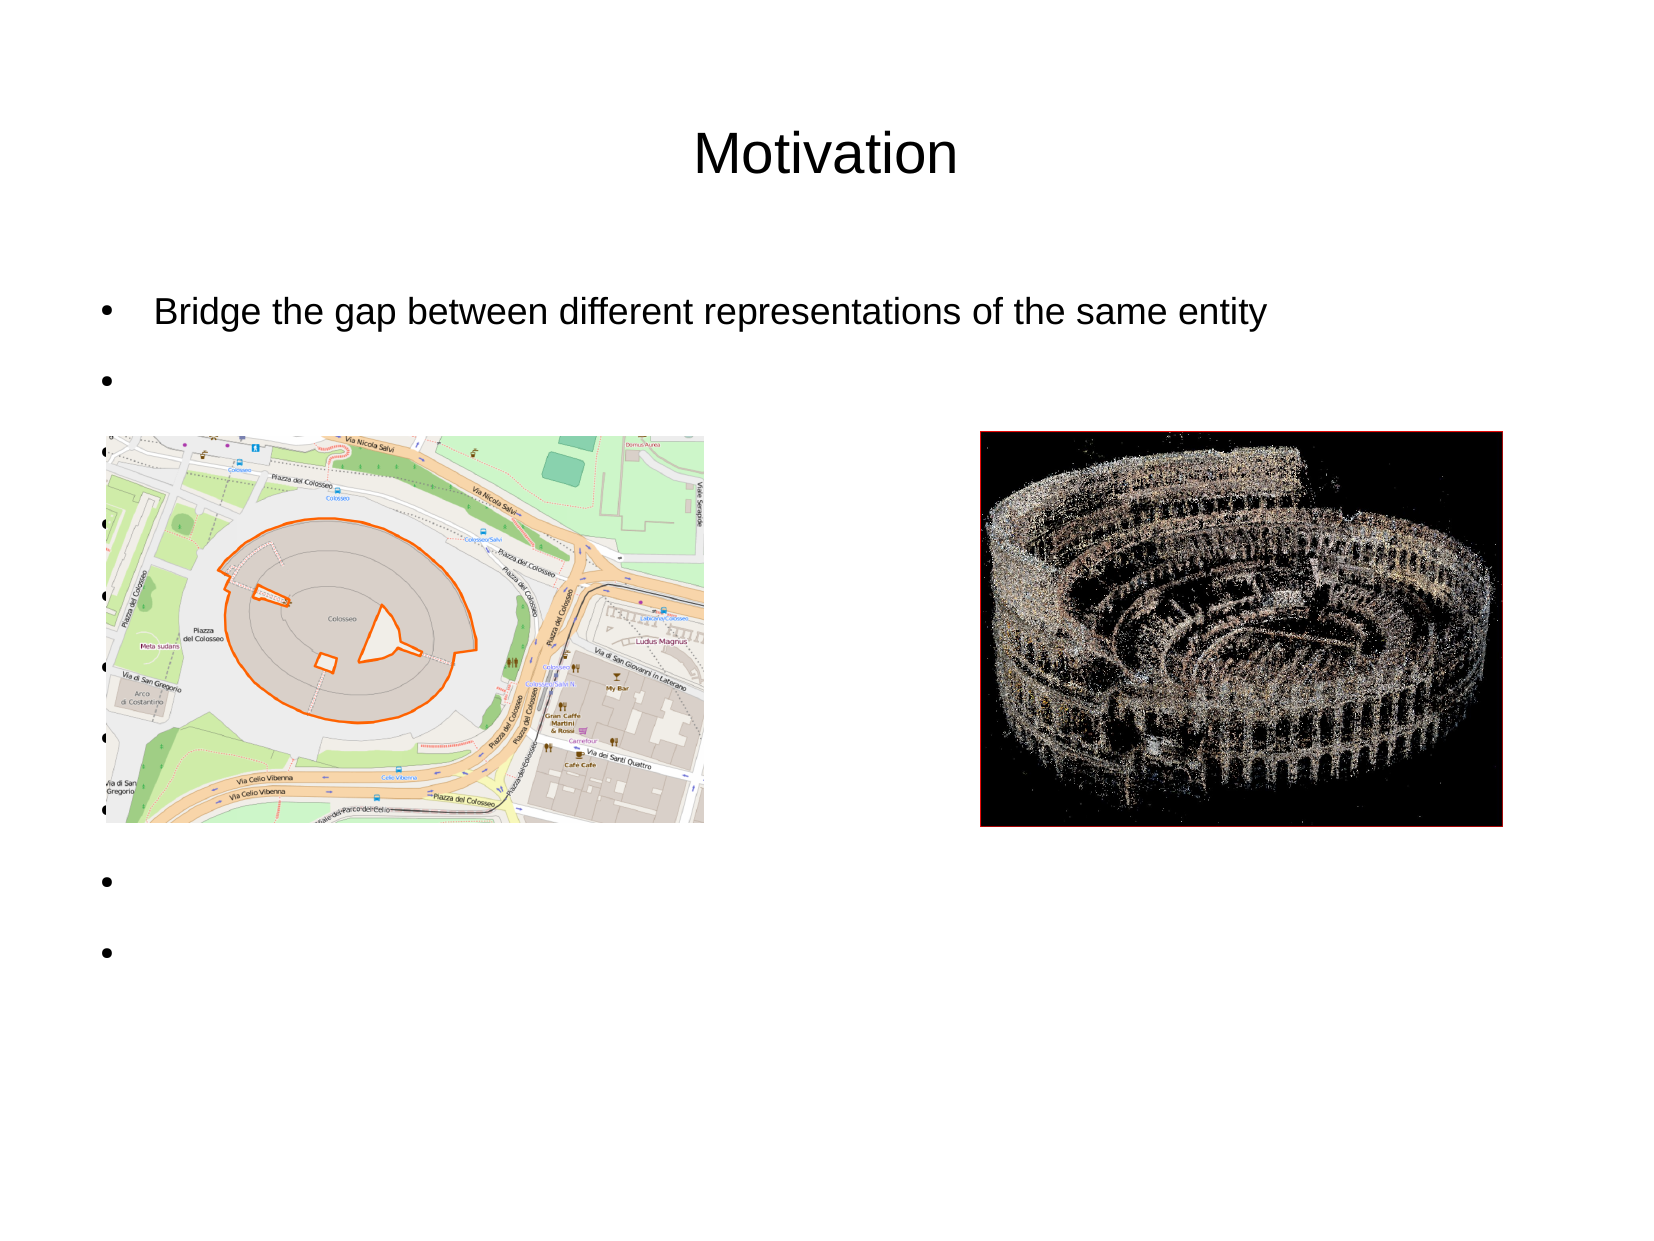

# Motivation
Bridge the gap between different representations of the same entity